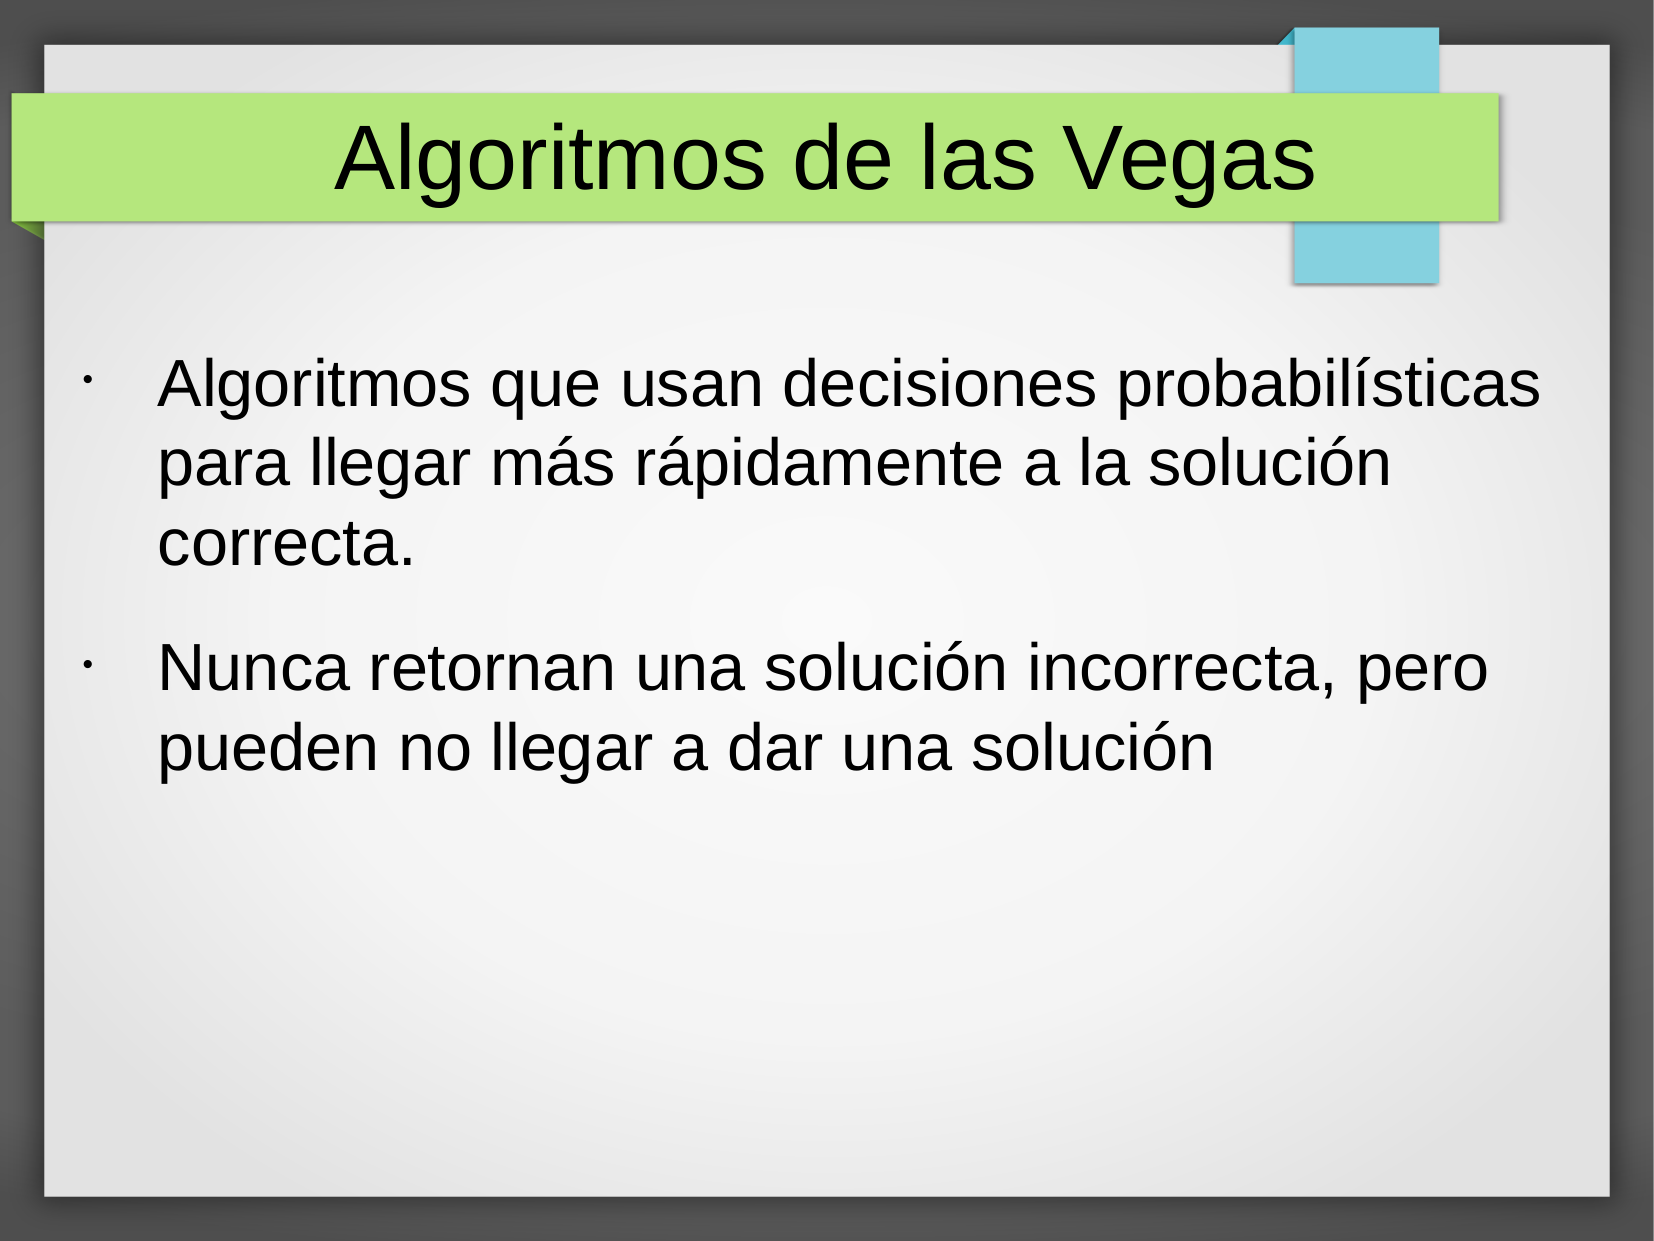

Algoritmos de las Vegas
Algoritmos que usan decisiones probabilísticas para llegar más rápidamente a la solución correcta.
Nunca retornan una solución incorrecta, pero pueden no llegar a dar una solución